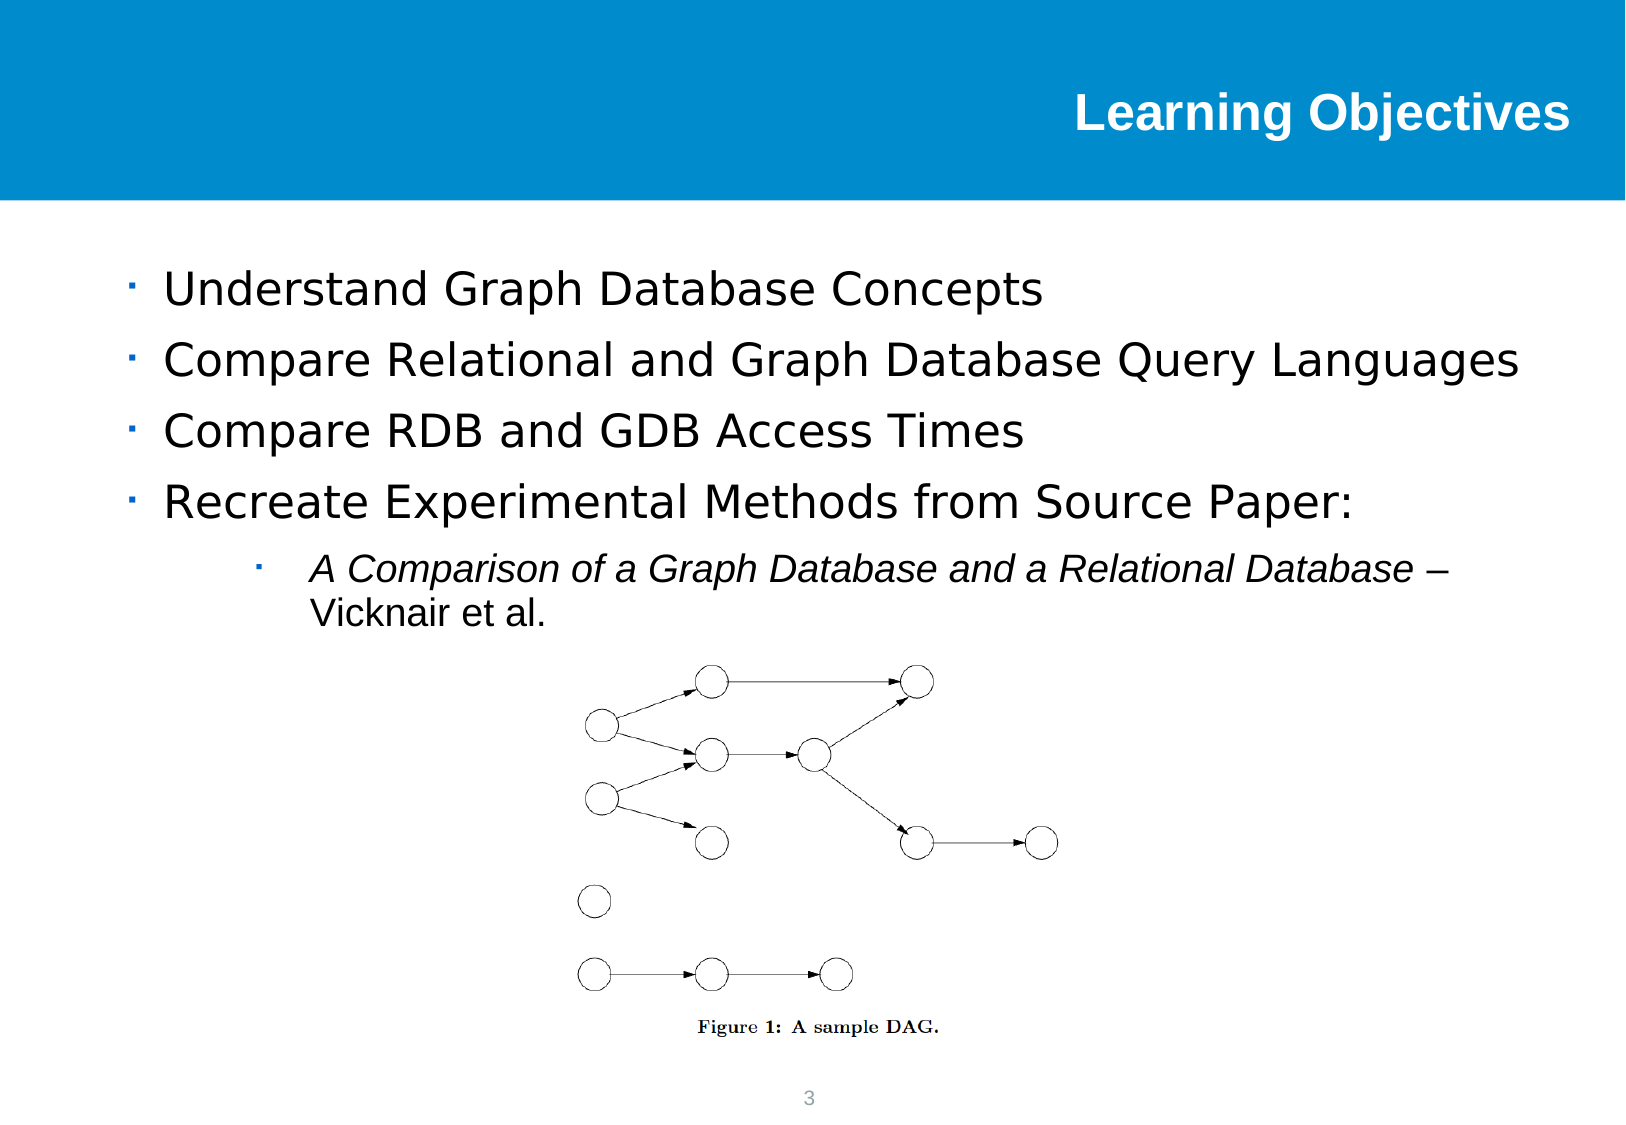

# Learning Objectives
Understand Graph Database Concepts
Compare Relational and Graph Database Query Languages
Compare RDB and GDB Access Times
Recreate Experimental Methods from Source Paper:
A Comparison of a Graph Database and a Relational Database – Vicknair et al.